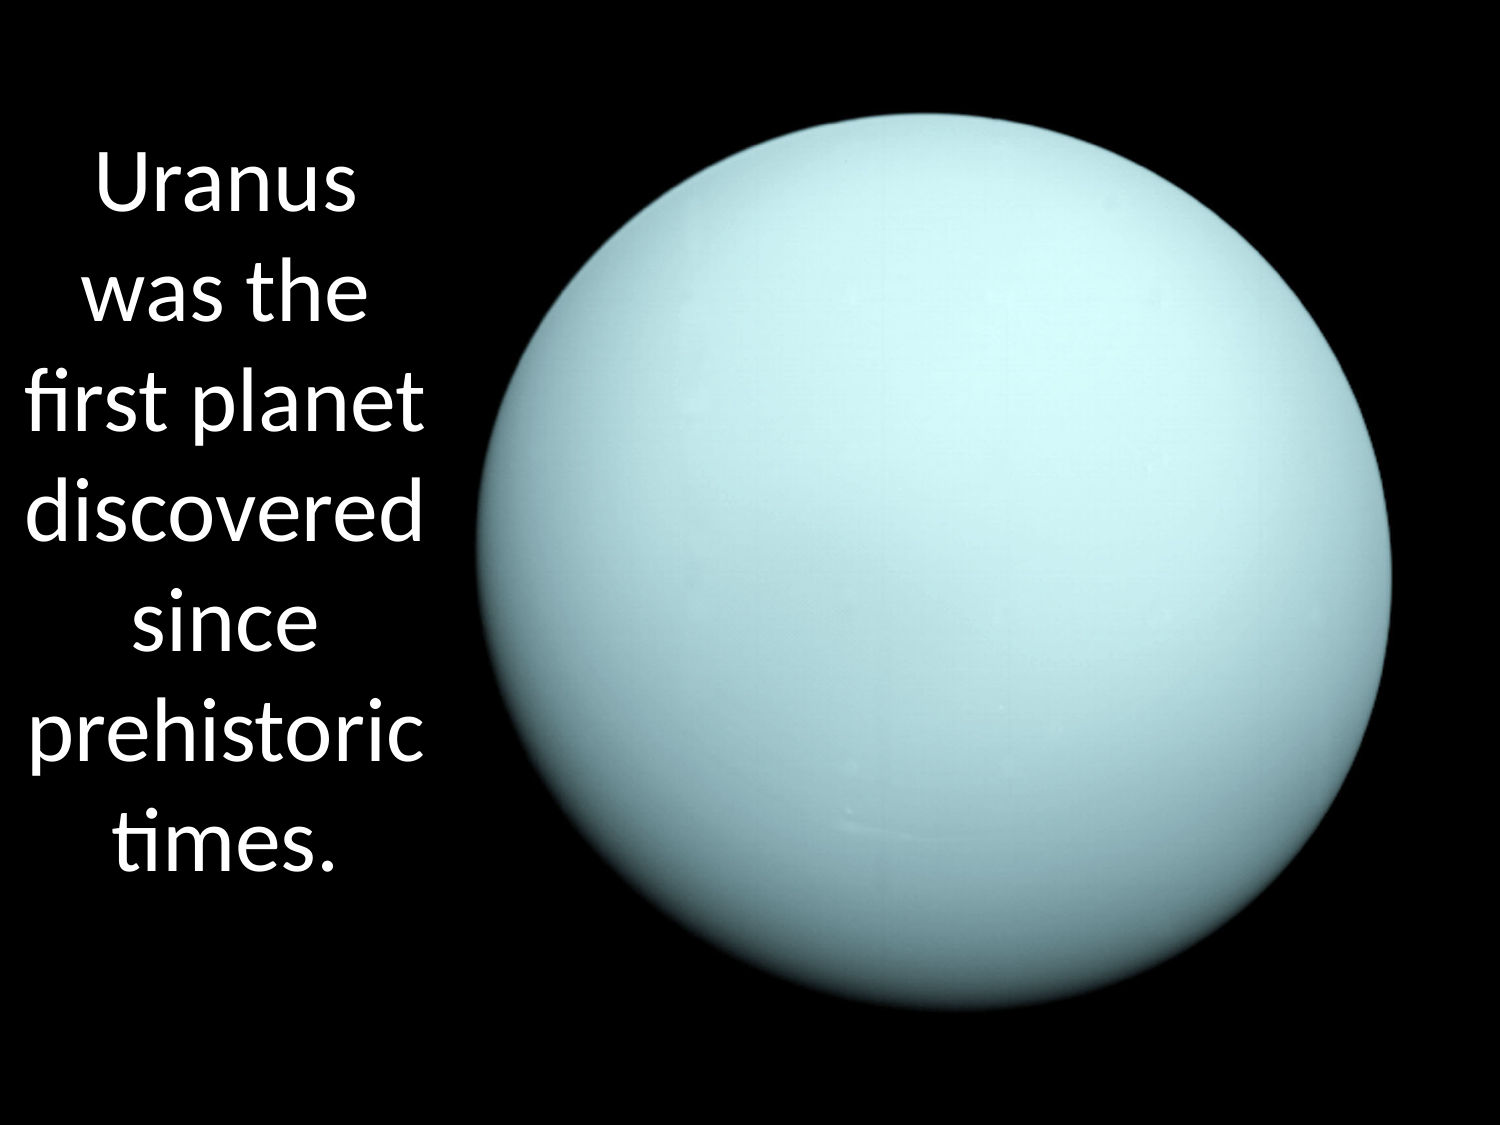

Uranus was the first planet discovered since prehistoric times.